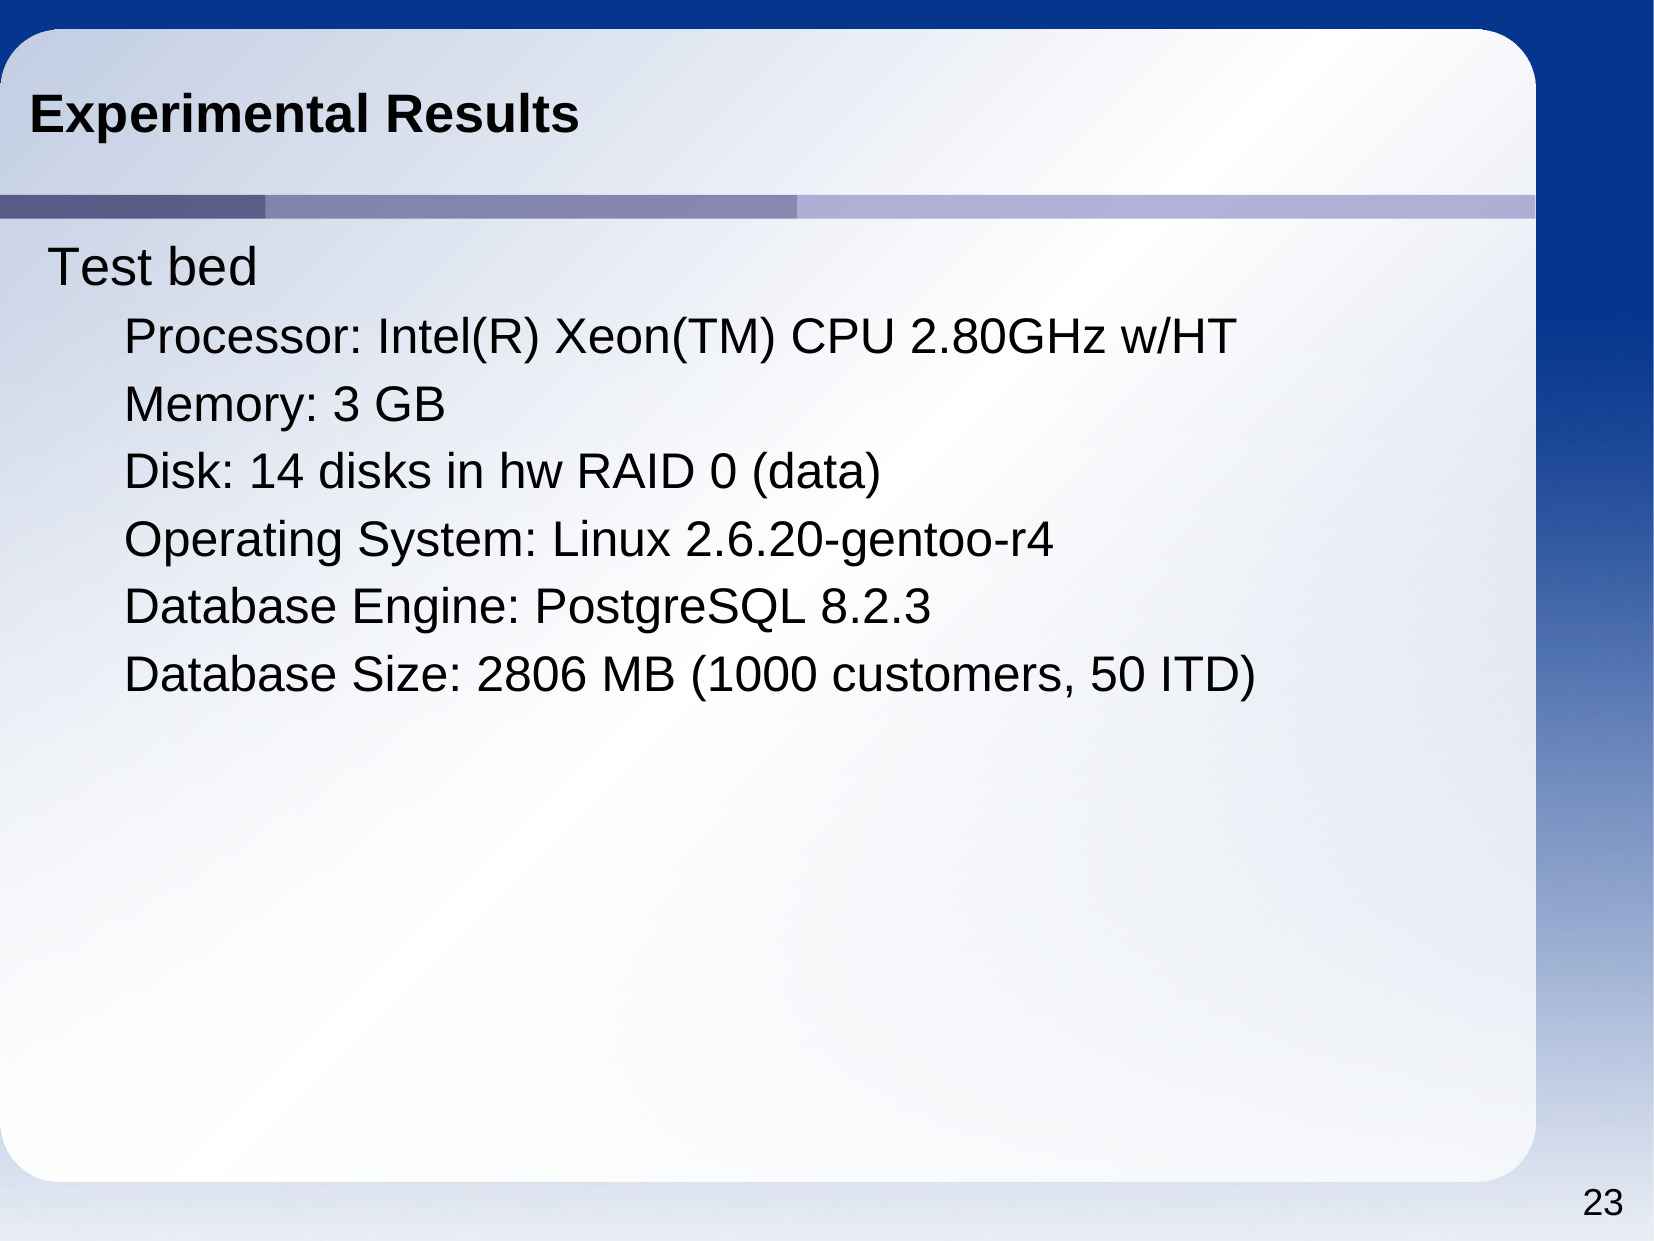

# Experimental Results
Test bed
Processor: Intel(R) Xeon(TM) CPU 2.80GHz w/HT
Memory: 3 GB
Disk: 14 disks in hw RAID 0 (data)
Operating System: Linux 2.6.20-gentoo-r4
Database Engine: PostgreSQL 8.2.3
Database Size: 2806 MB (1000 customers, 50 ITD)
23